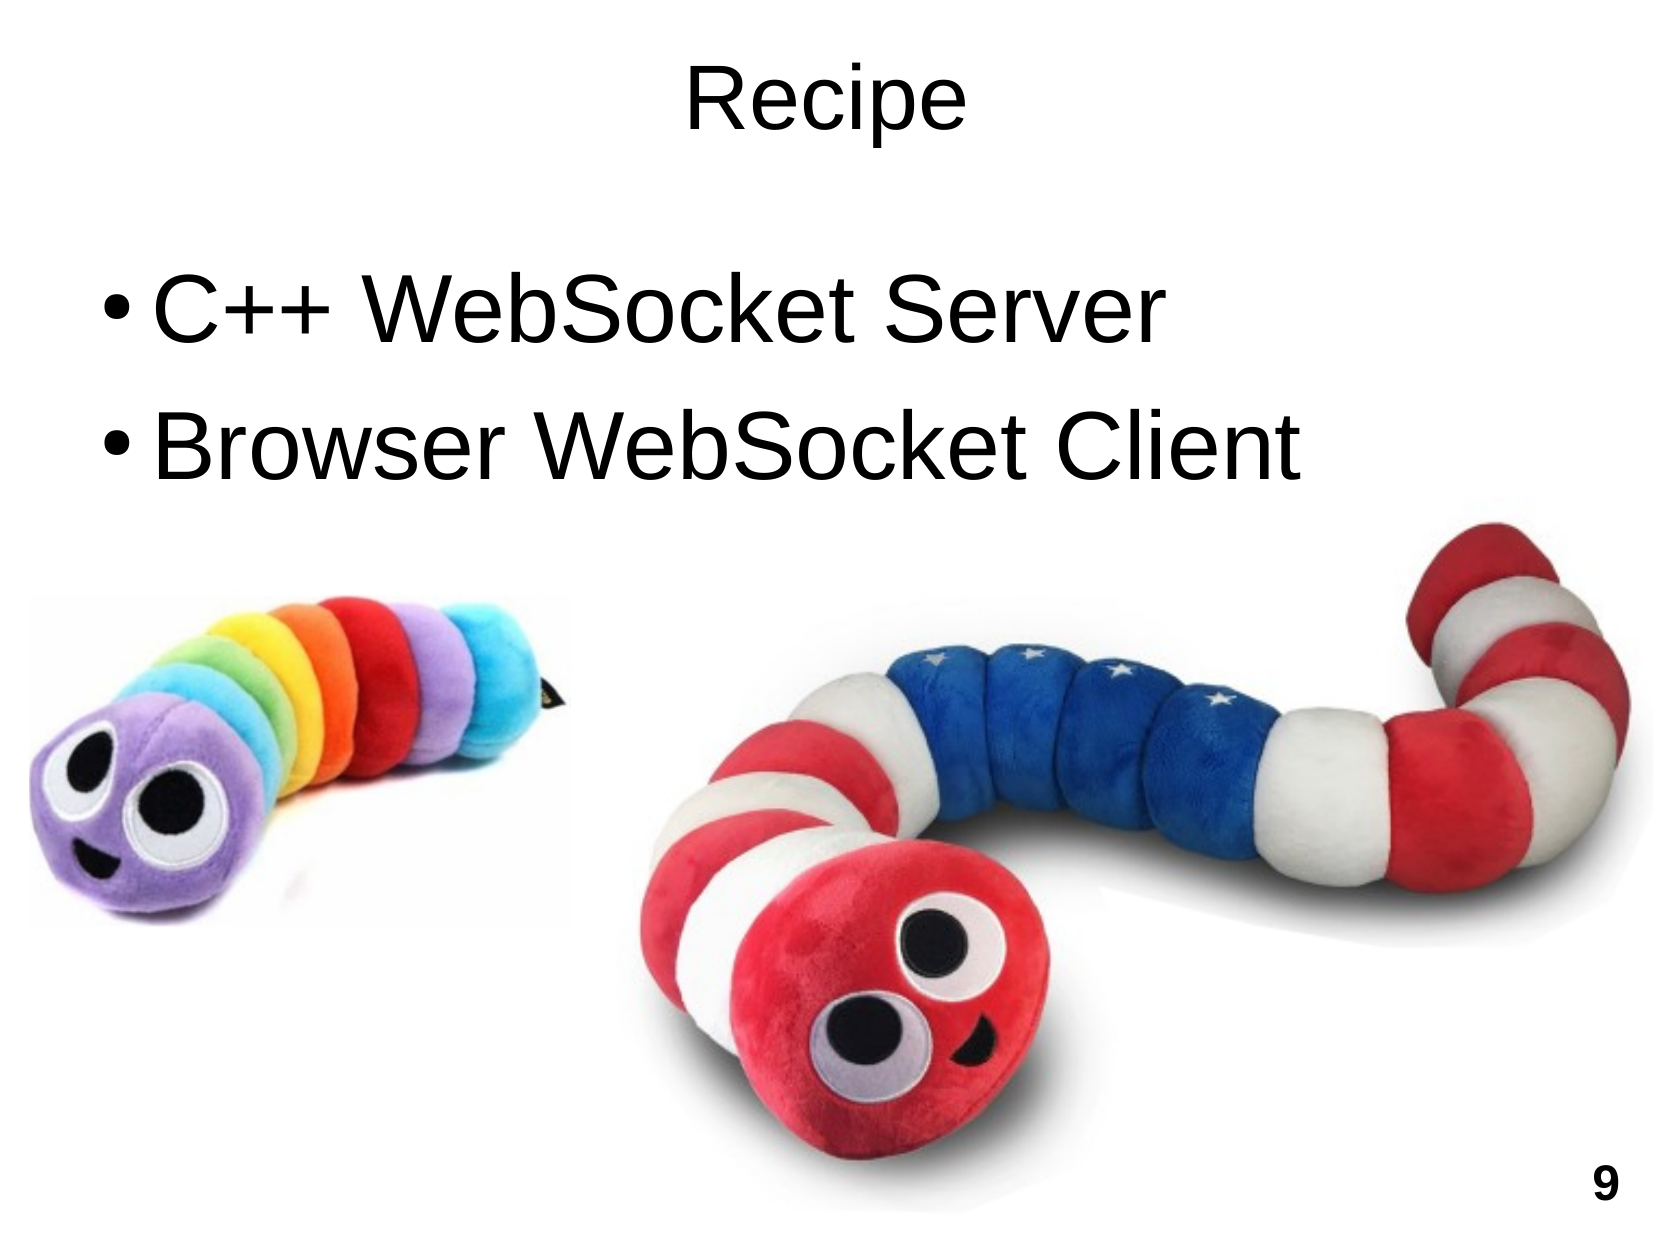

# Recipe
C++ WebSocket Server
Browser WebSocket Client
9